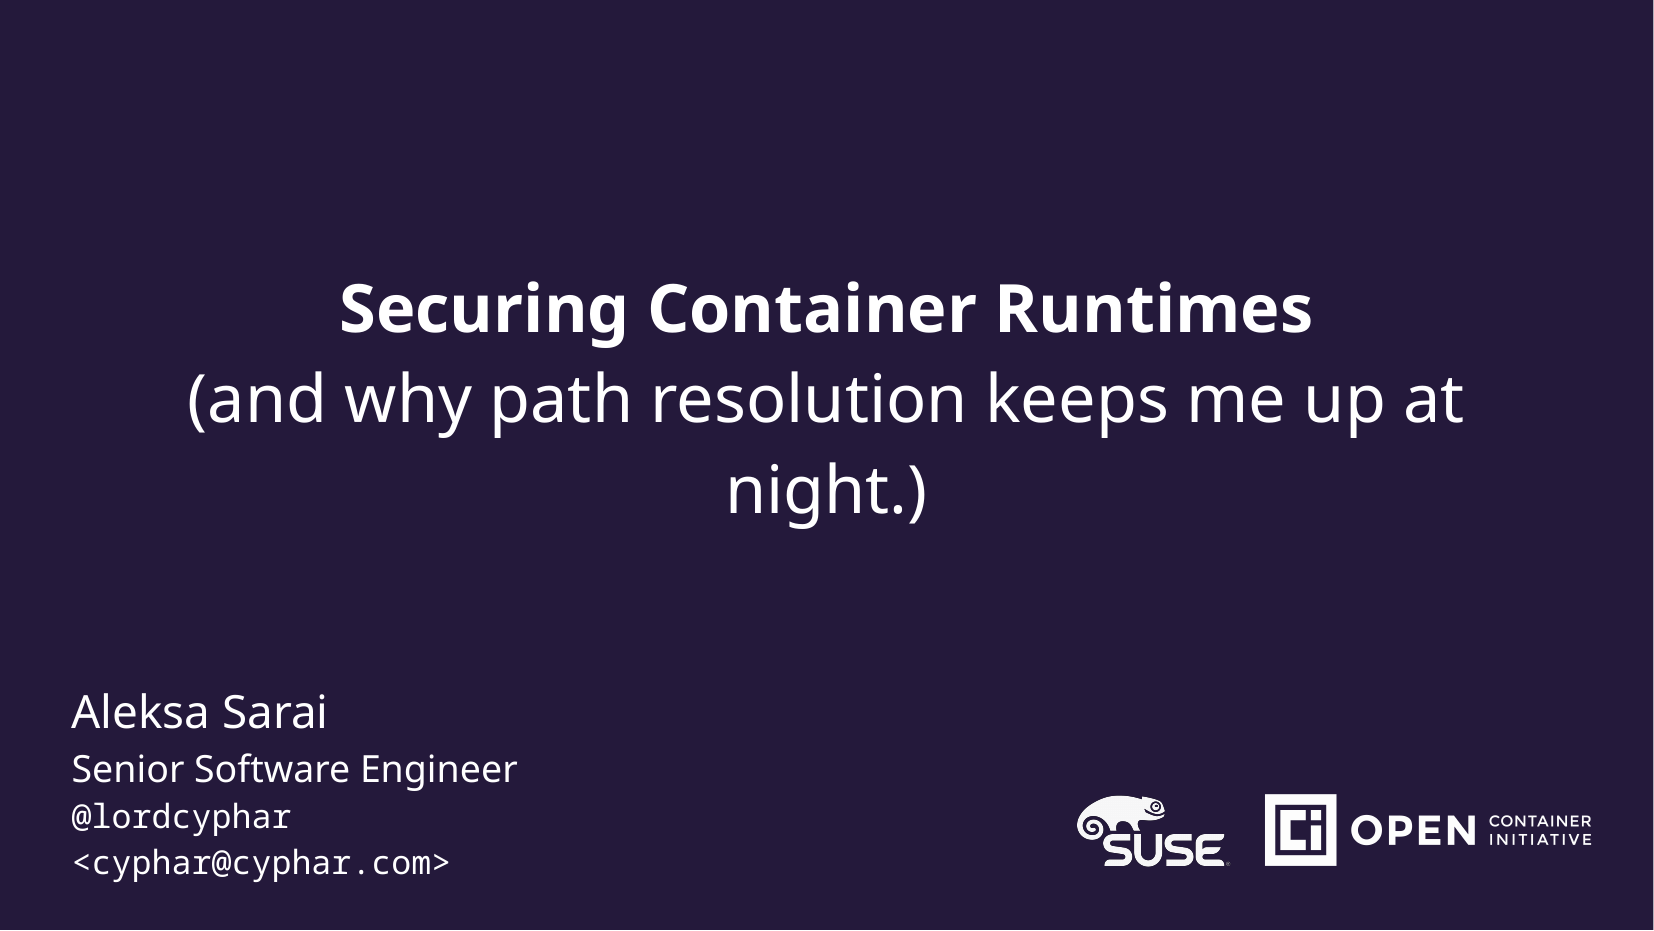

# Securing Container Runtimes
(and why path resolution keeps me up at night.)
Aleksa Sarai
Senior Software Engineer
@lordcyphar
<cyphar@cyphar.com>